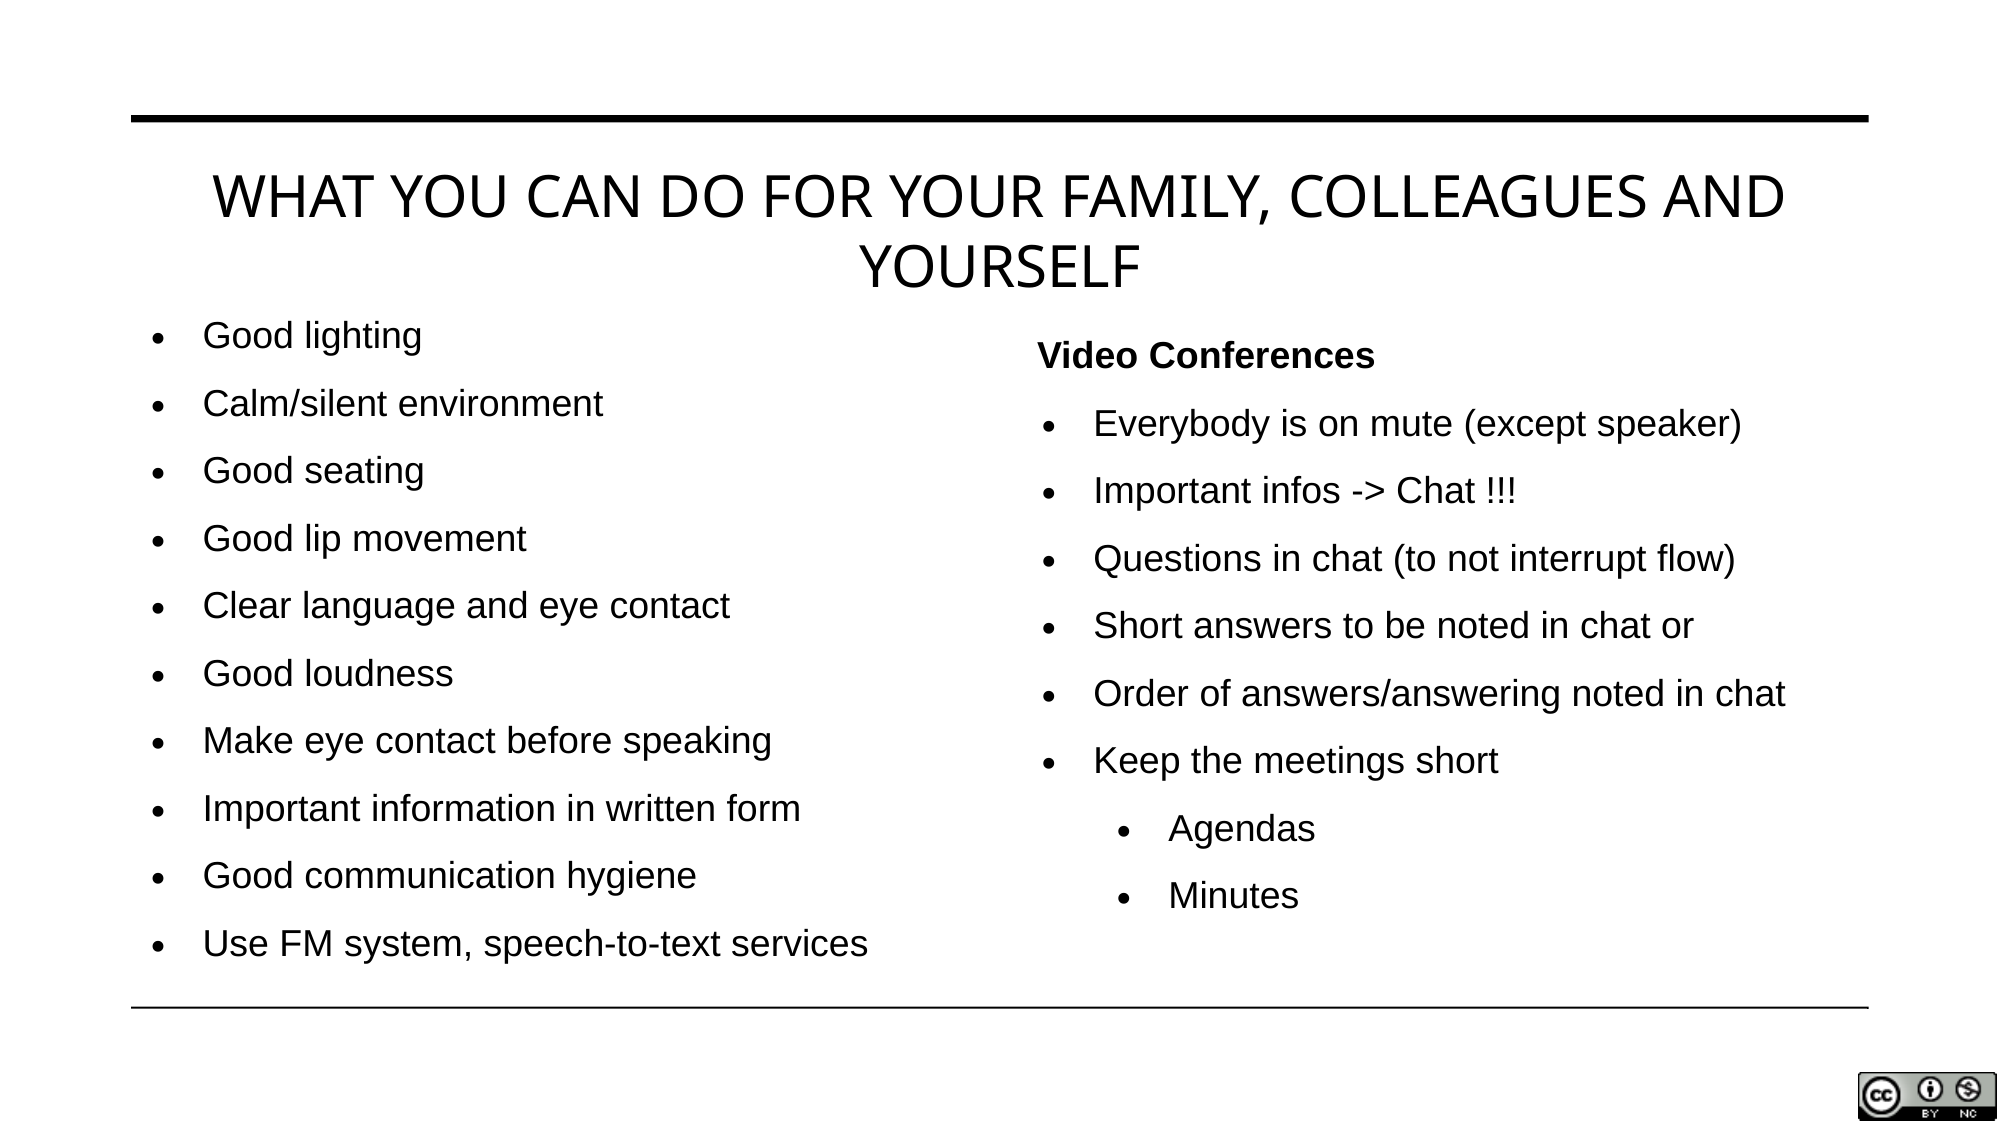

# WHAT YOU CAN DO FOR YOUR FAMILY, COLLEAGUES AND YOURSELF
Good lighting
Calm/silent environment
Good seating
Good lip movement
Clear language and eye contact
Good loudness
Make eye contact before speaking
Important information in written form
Good communication hygiene
Use FM system, speech-to-text services
Video Conferences
Everybody is on mute (except speaker)
Important infos -> Chat !!!
Questions in chat (to not interrupt flow)
Short answers to be noted in chat or
Order of answers/answering noted in chat
Keep the meetings short
Agendas
Minutes